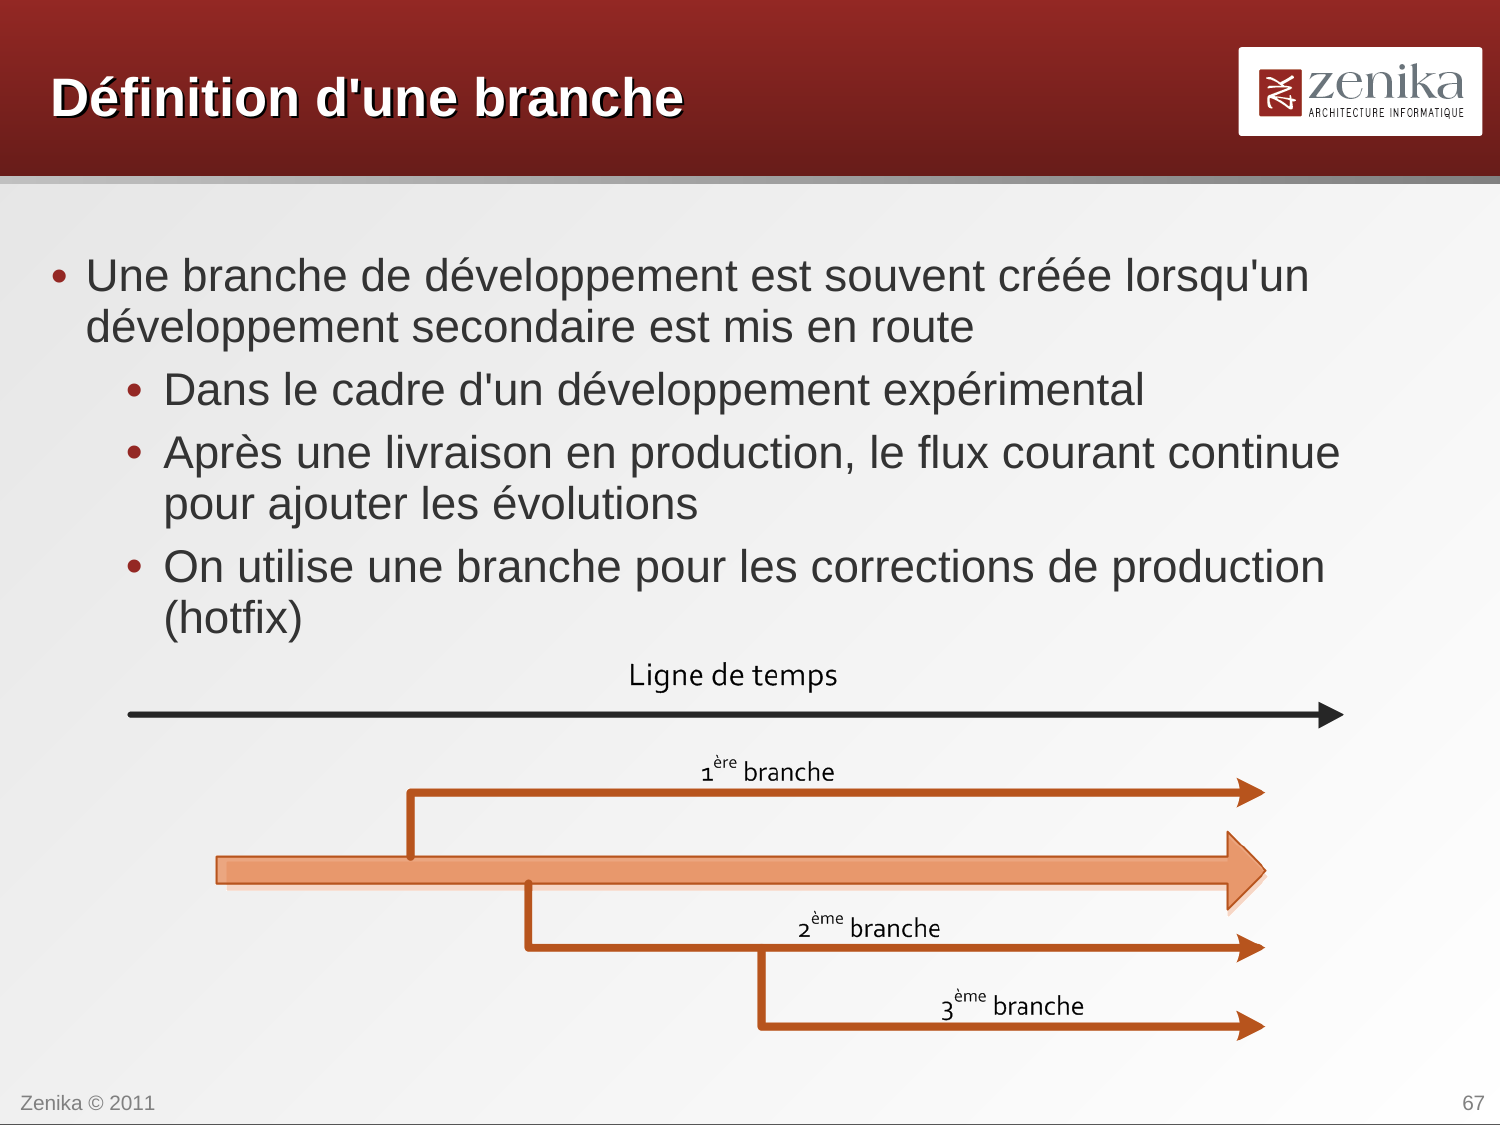

# Définition d'une branche
Une branche de développement est souvent créée lorsqu'un développement secondaire est mis en route
Dans le cadre d'un développement expérimental
Après une livraison en production, le flux courant continue pour ajouter les évolutions
On utilise une branche pour les corrections de production (hotfix)